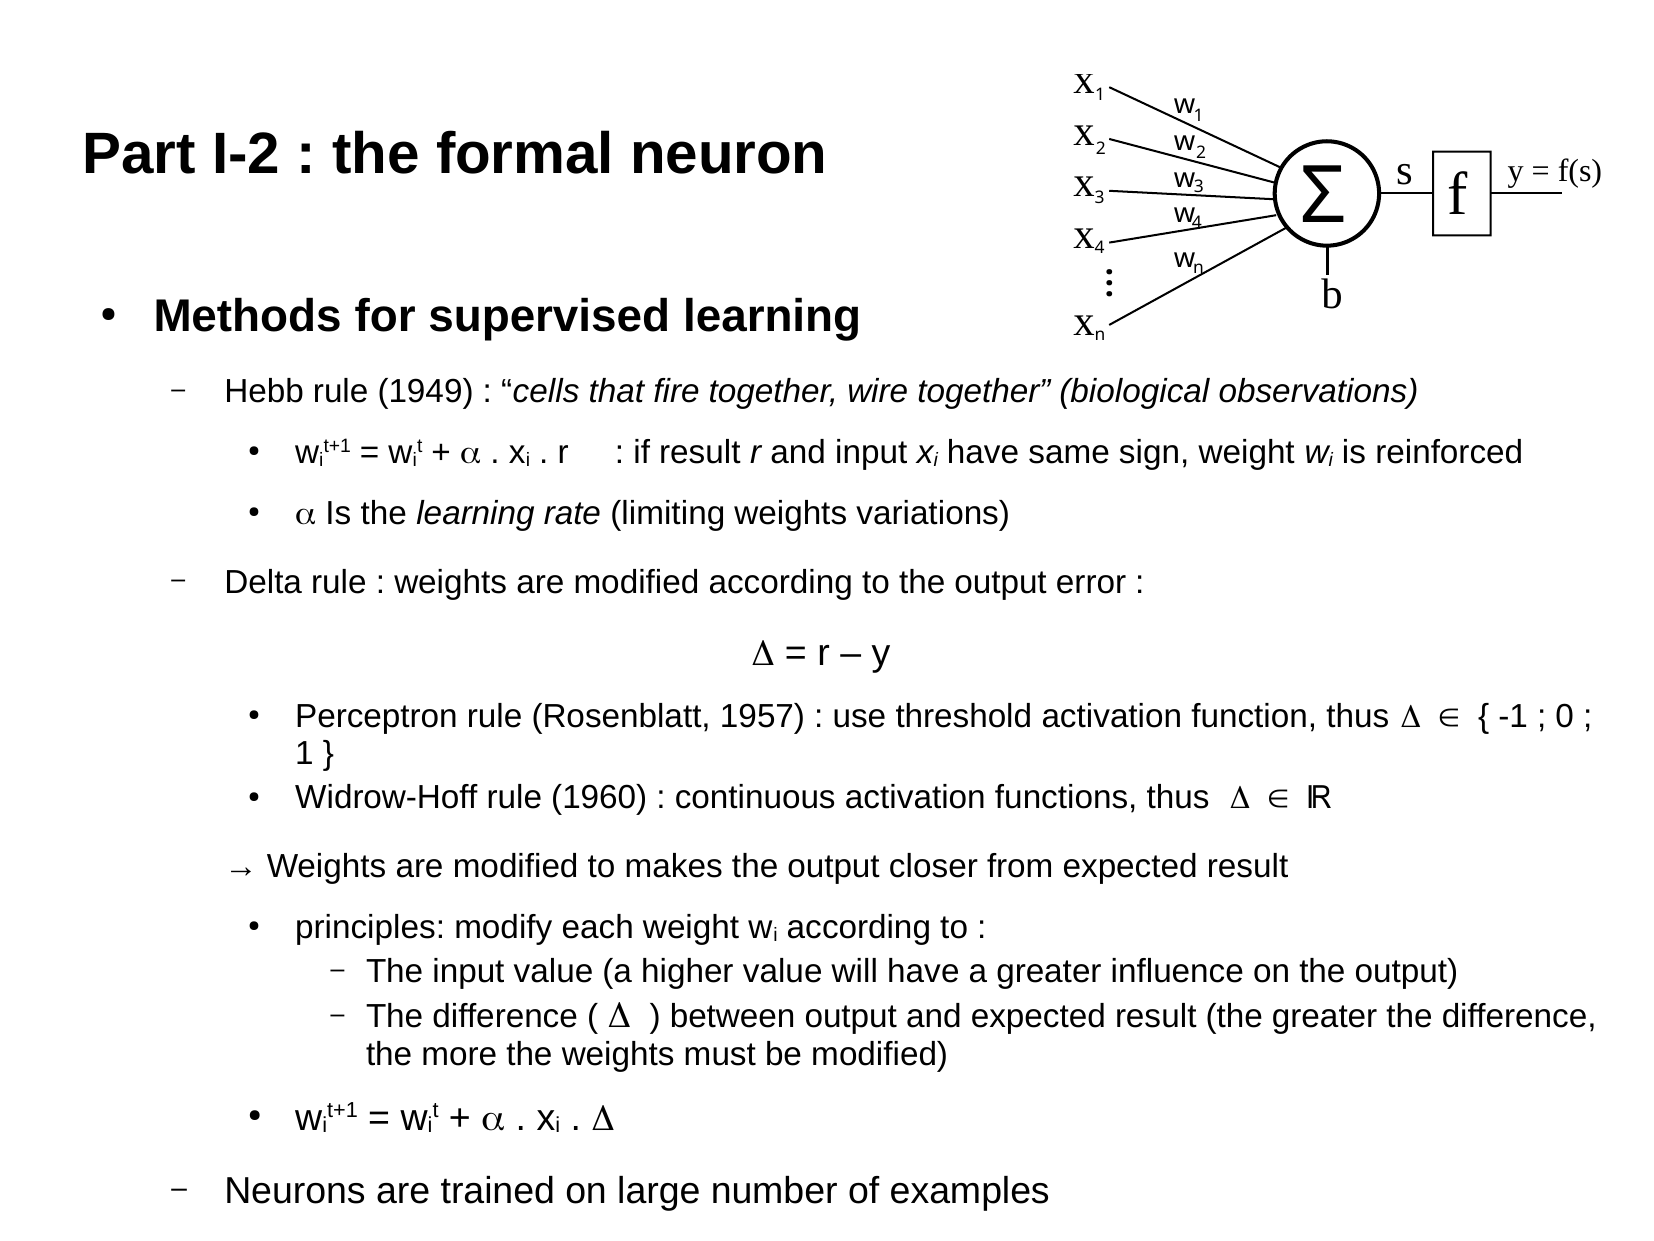

# Part I-2 : the formal neuron
Methods for supervised learning
Hebb rule (1949) : “cells that fire together, wire together” (biological observations)
wit+1 = wit + a . xi . r  : if result r and input xi have same sign, weight wi is reinforced
a Is the learning rate (limiting weights variations)
Delta rule : weights are modified according to the output error :
 		 	 	 	 	 	 D = r – y
Perceptron rule (Rosenblatt, 1957) : use threshold activation function, thus D ∈ { -1 ; 0 ; 1 }
Widrow-Hoff rule (1960) : continuous activation functions, thus D ∈ ℝ
→ Weights are modified to makes the output closer from expected result
principles: modify each weight wi according to :
The input value (a higher value will have a greater influence on the output)
The difference ( D ) between output and expected result (the greater the difference, the more the weights must be modified)
wit+1 = wit + a . xi . D
Neurons are trained on large number of examples